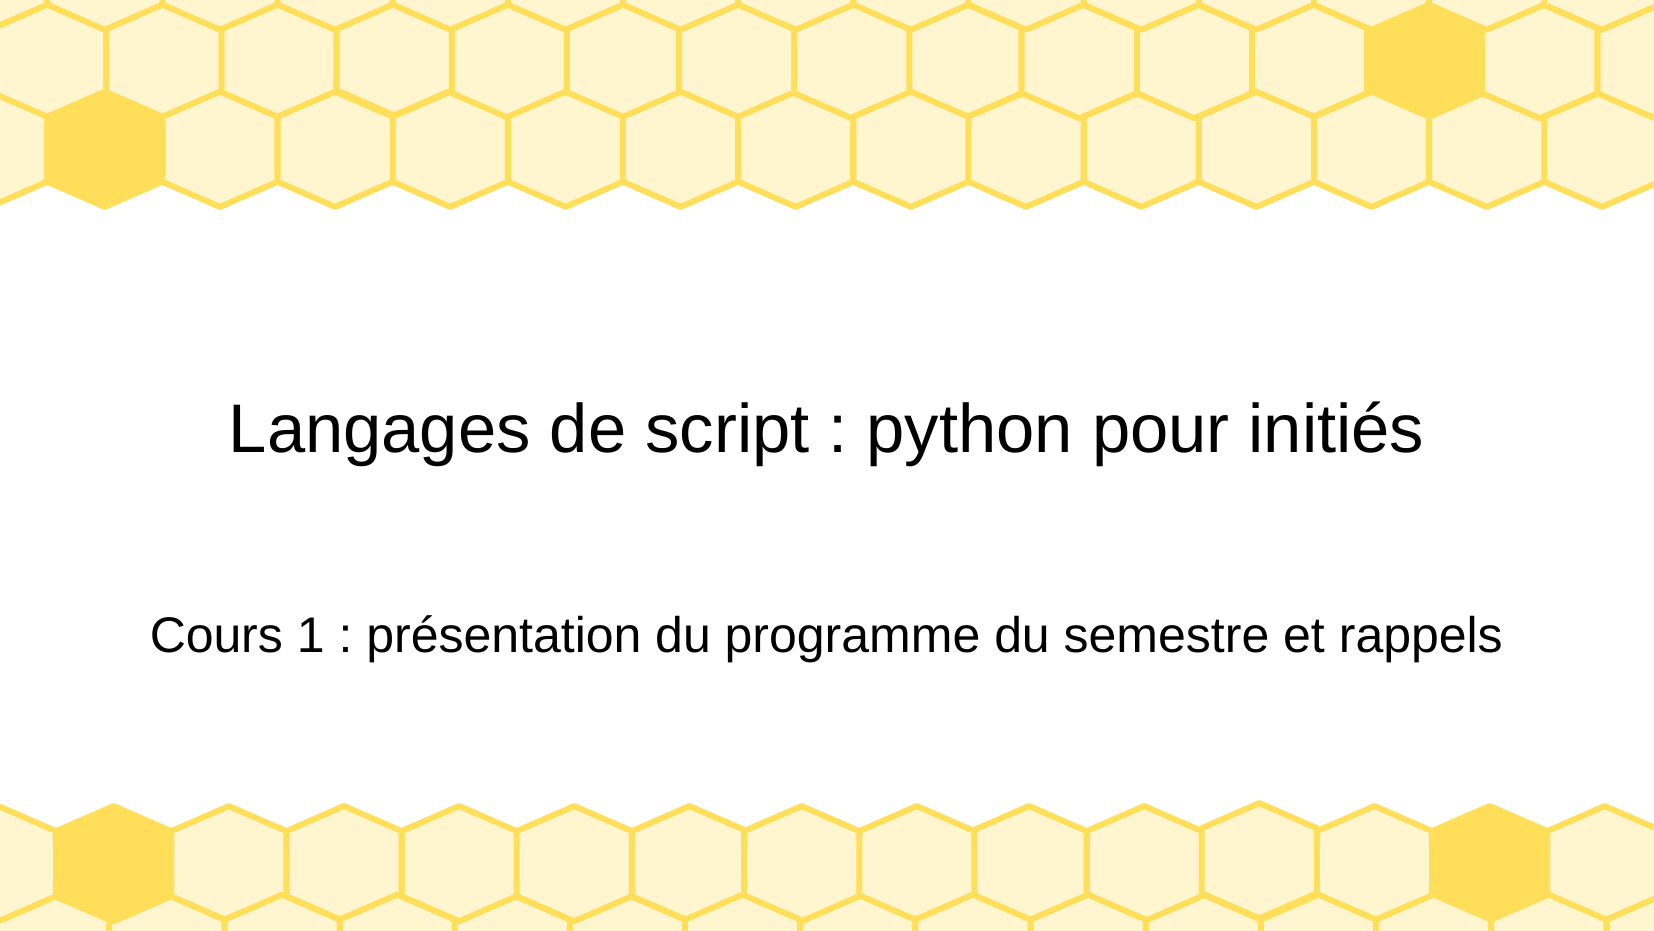

# Langages de script : python pour initiés
Cours 1 : présentation du programme du semestre et rappels